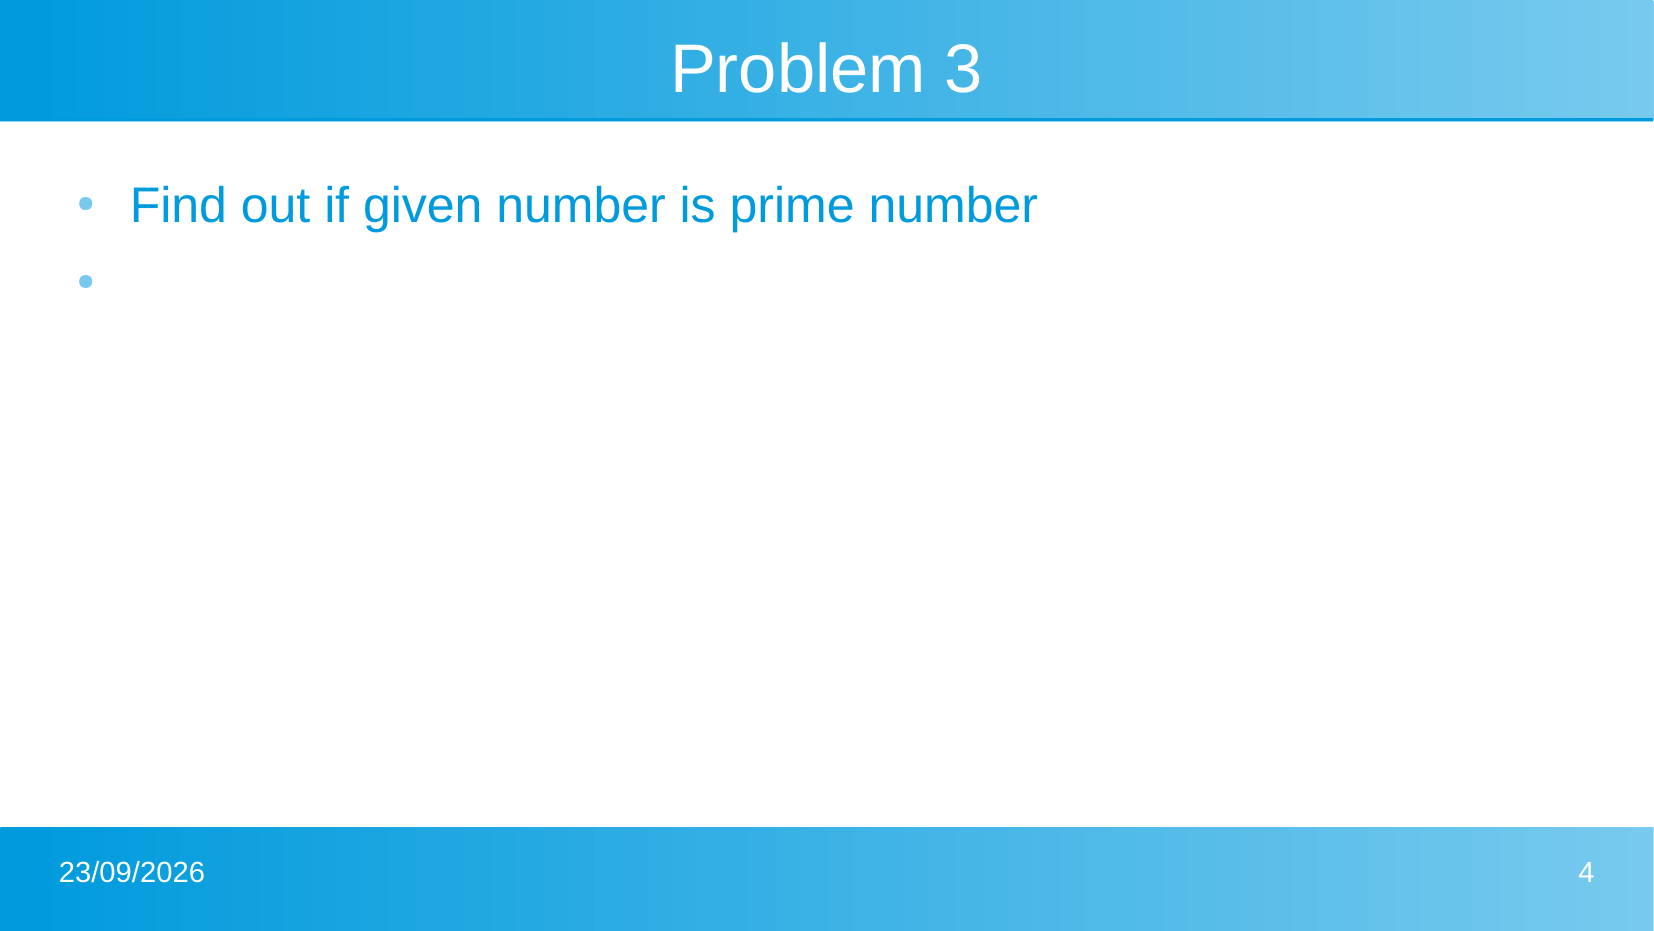

# Problem 3
Find out if given number is prime number
4